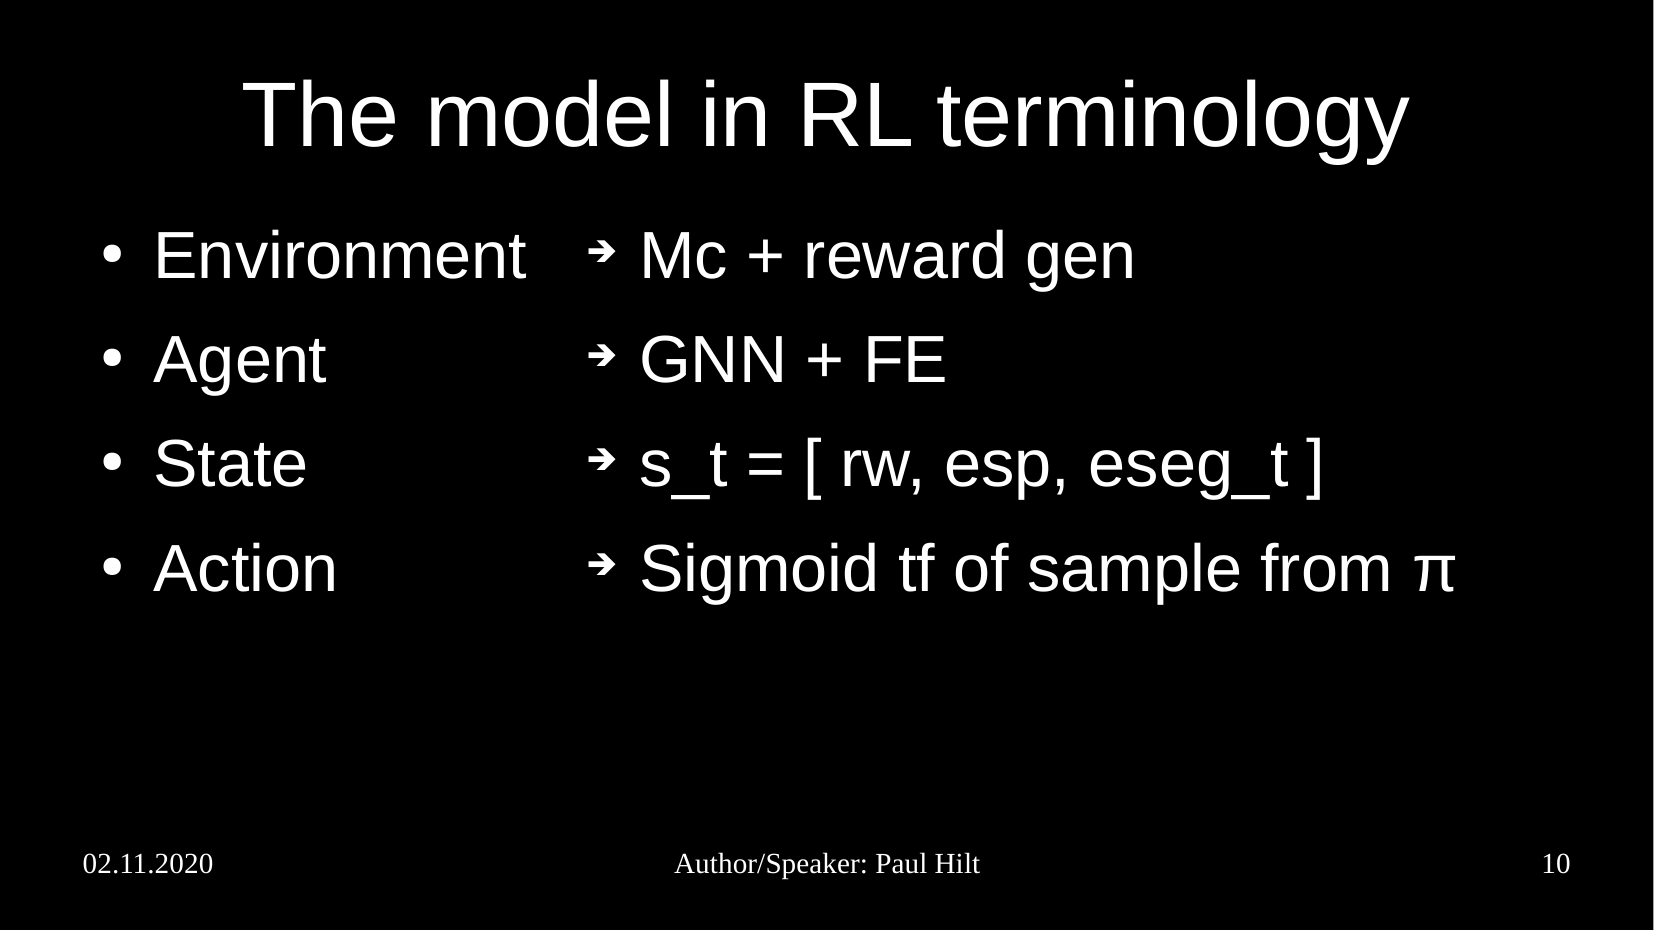

# The model in RL terminology
Environment
Agent
State
Action
Mc + reward gen
GNN + FE
s_t = [ rw, esp, eseg_t ]
Sigmoid tf of sample from π
10